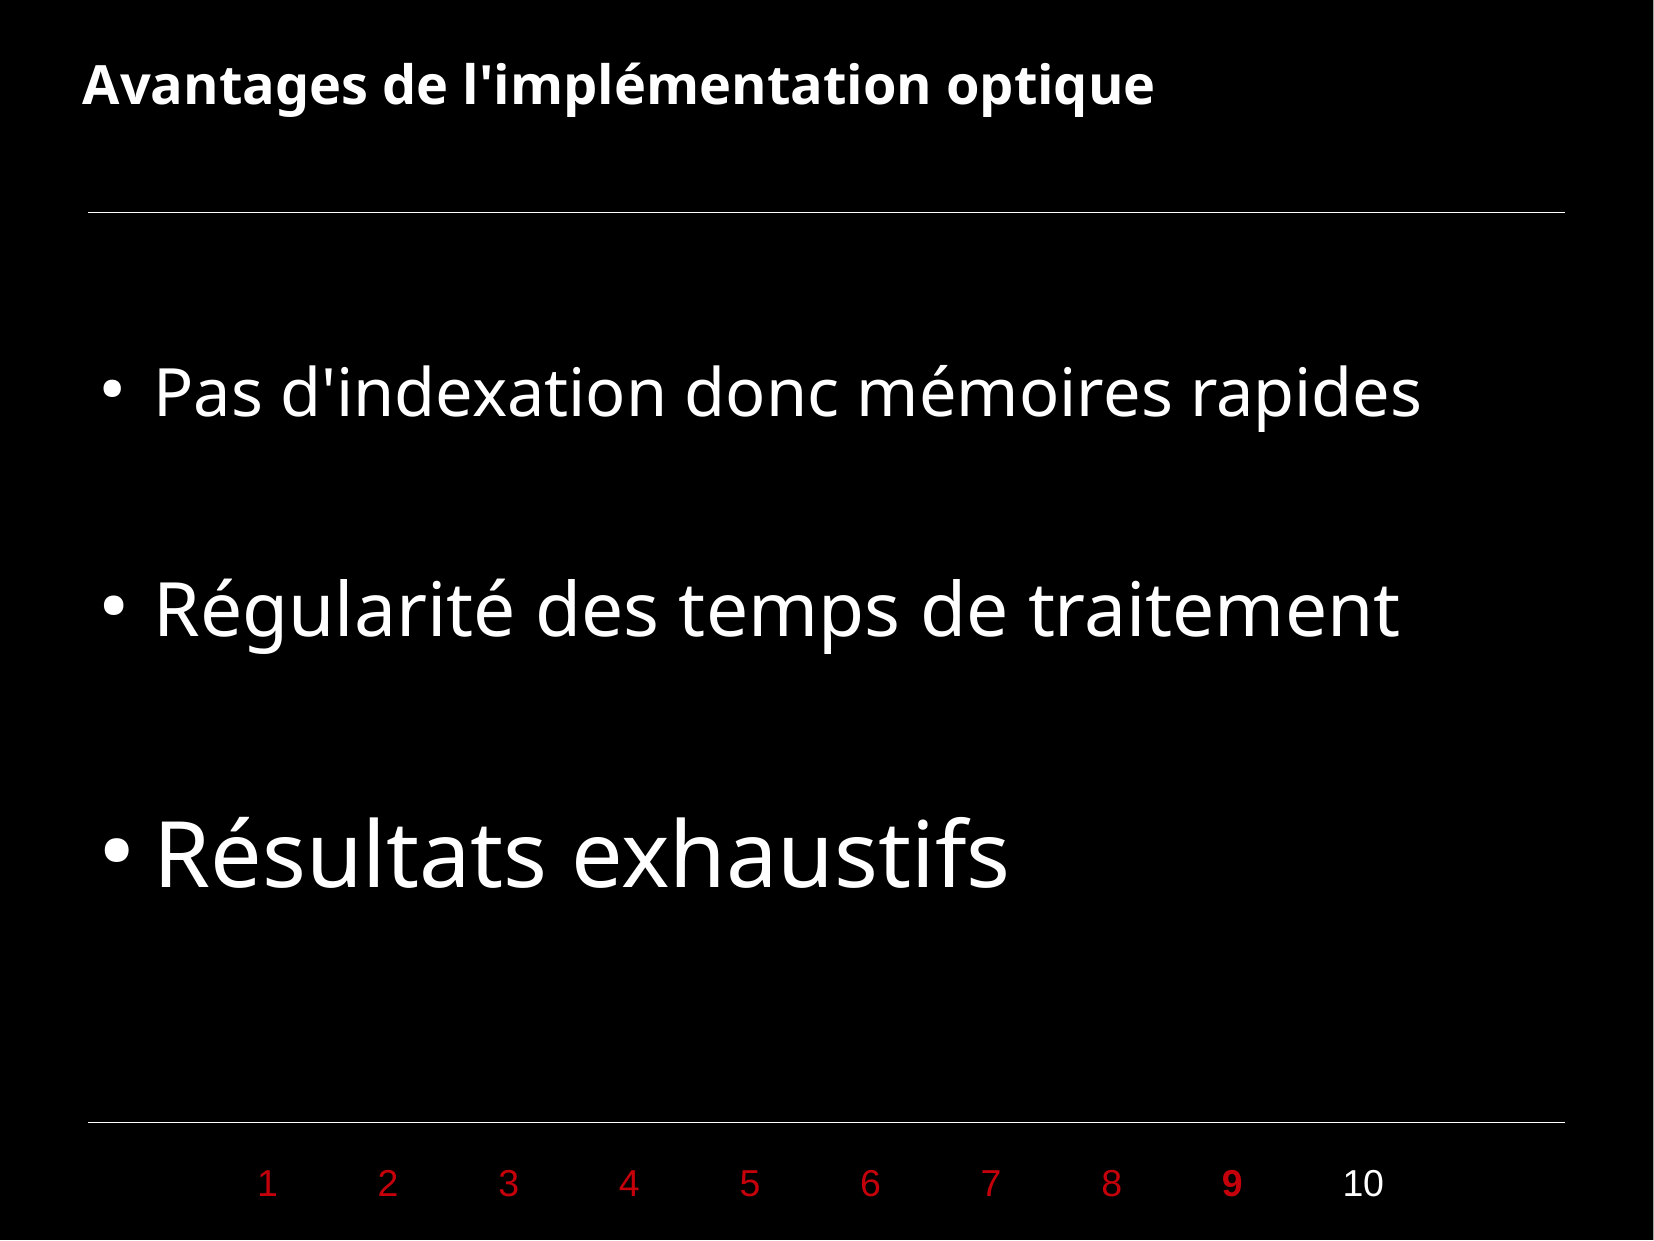

# Avantages de l'implémentation optique
Pas d'indexation donc mémoires rapides
Régularité des temps de traitement
Résultats exhaustifs
1
2
3
4
5
6
7
8
9
10